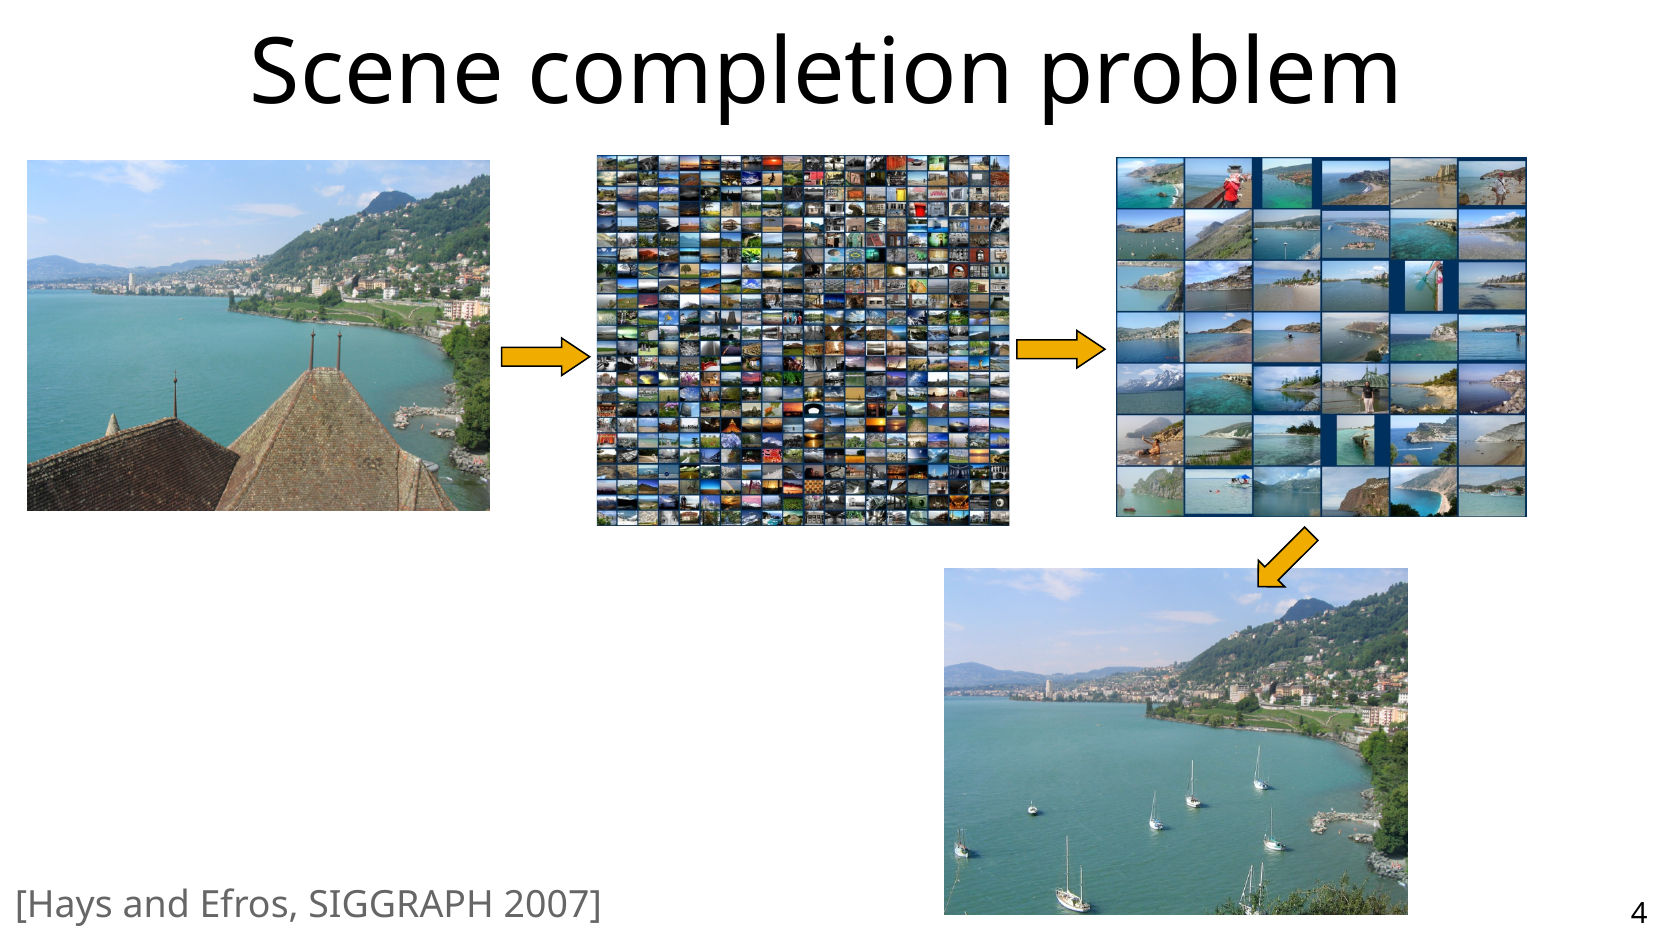

# Scene completion problem
[Hays and Efros, SIGGRAPH 2007]
4